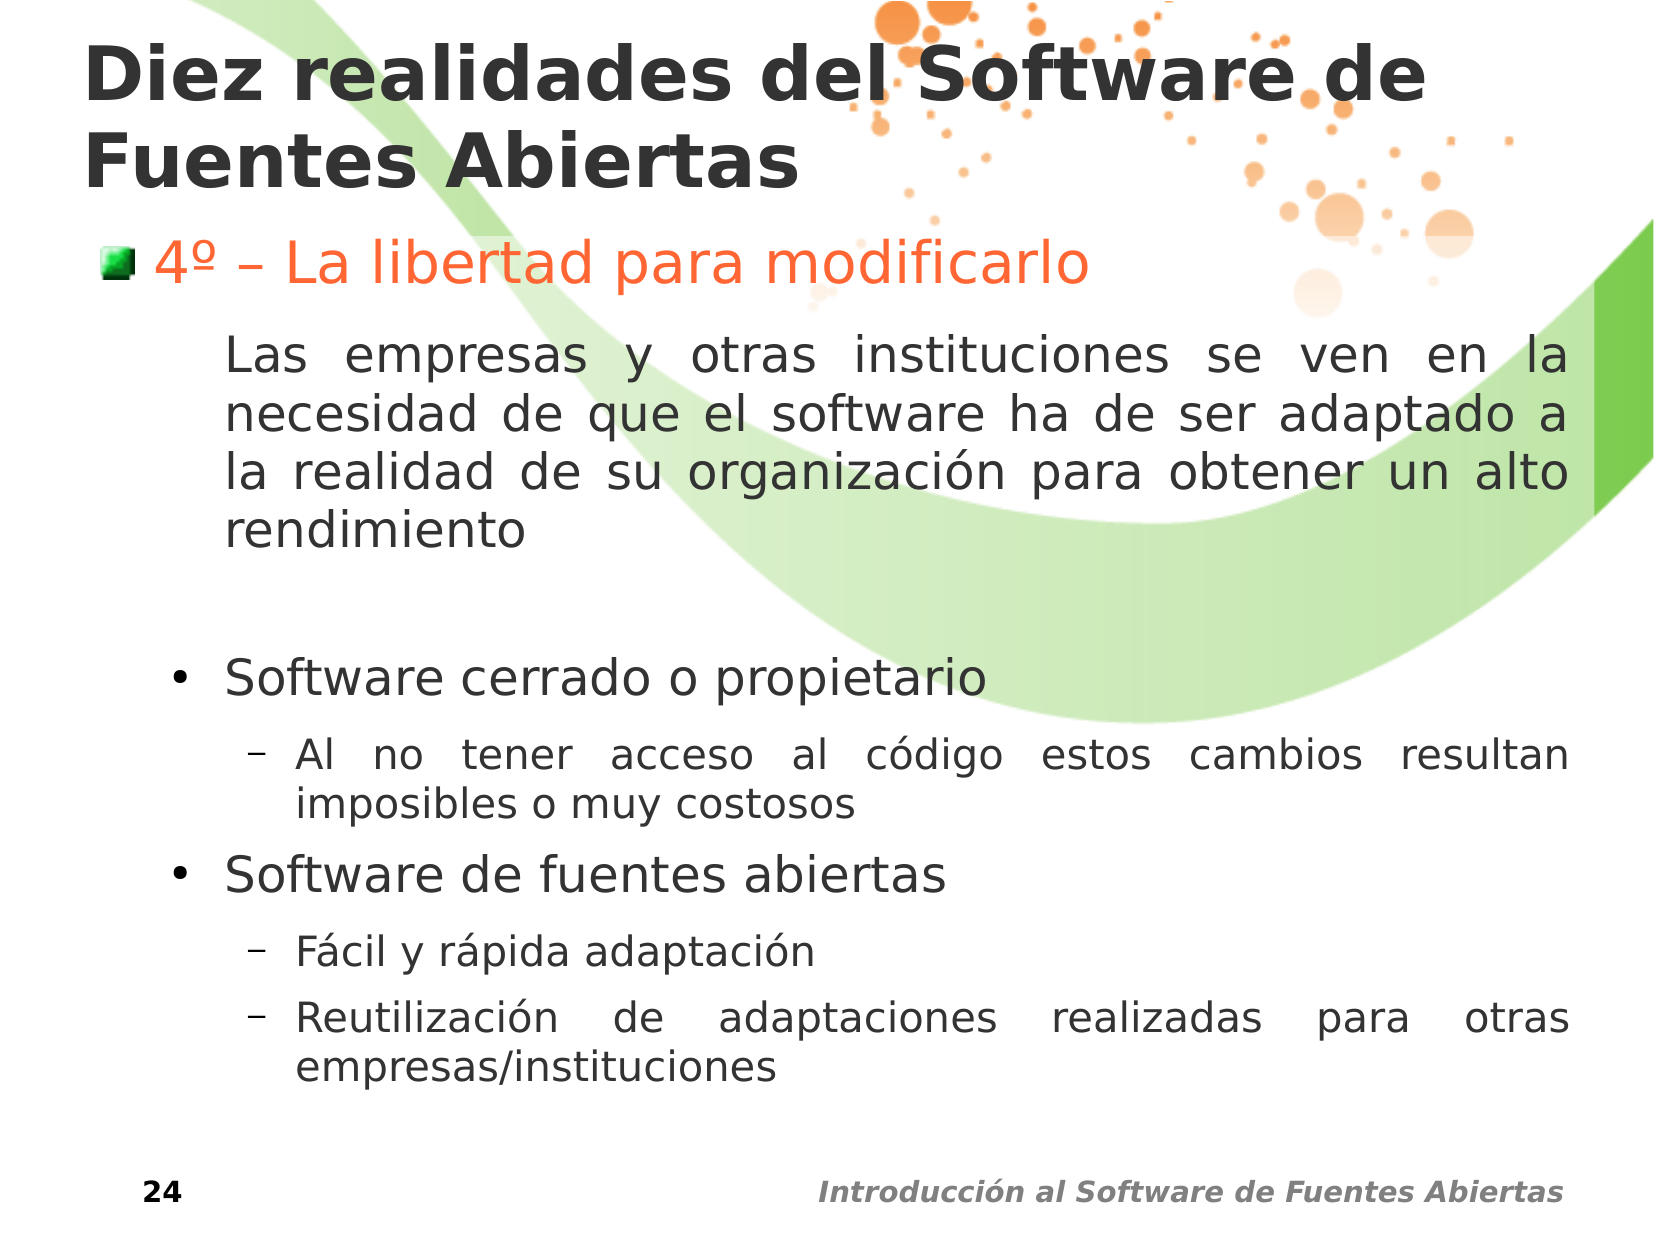

# Diez realidades del Software de Fuentes Abiertas
4º – La libertad para modificarlo
Las empresas y otras instituciones se ven en la necesidad de que el software ha de ser adaptado a la realidad de su organización para obtener un alto rendimiento
Software cerrado o propietario
Al no tener acceso al código estos cambios resultan imposibles o muy costosos
Software de fuentes abiertas
Fácil y rápida adaptación
Reutilización de adaptaciones realizadas para otras empresas/instituciones